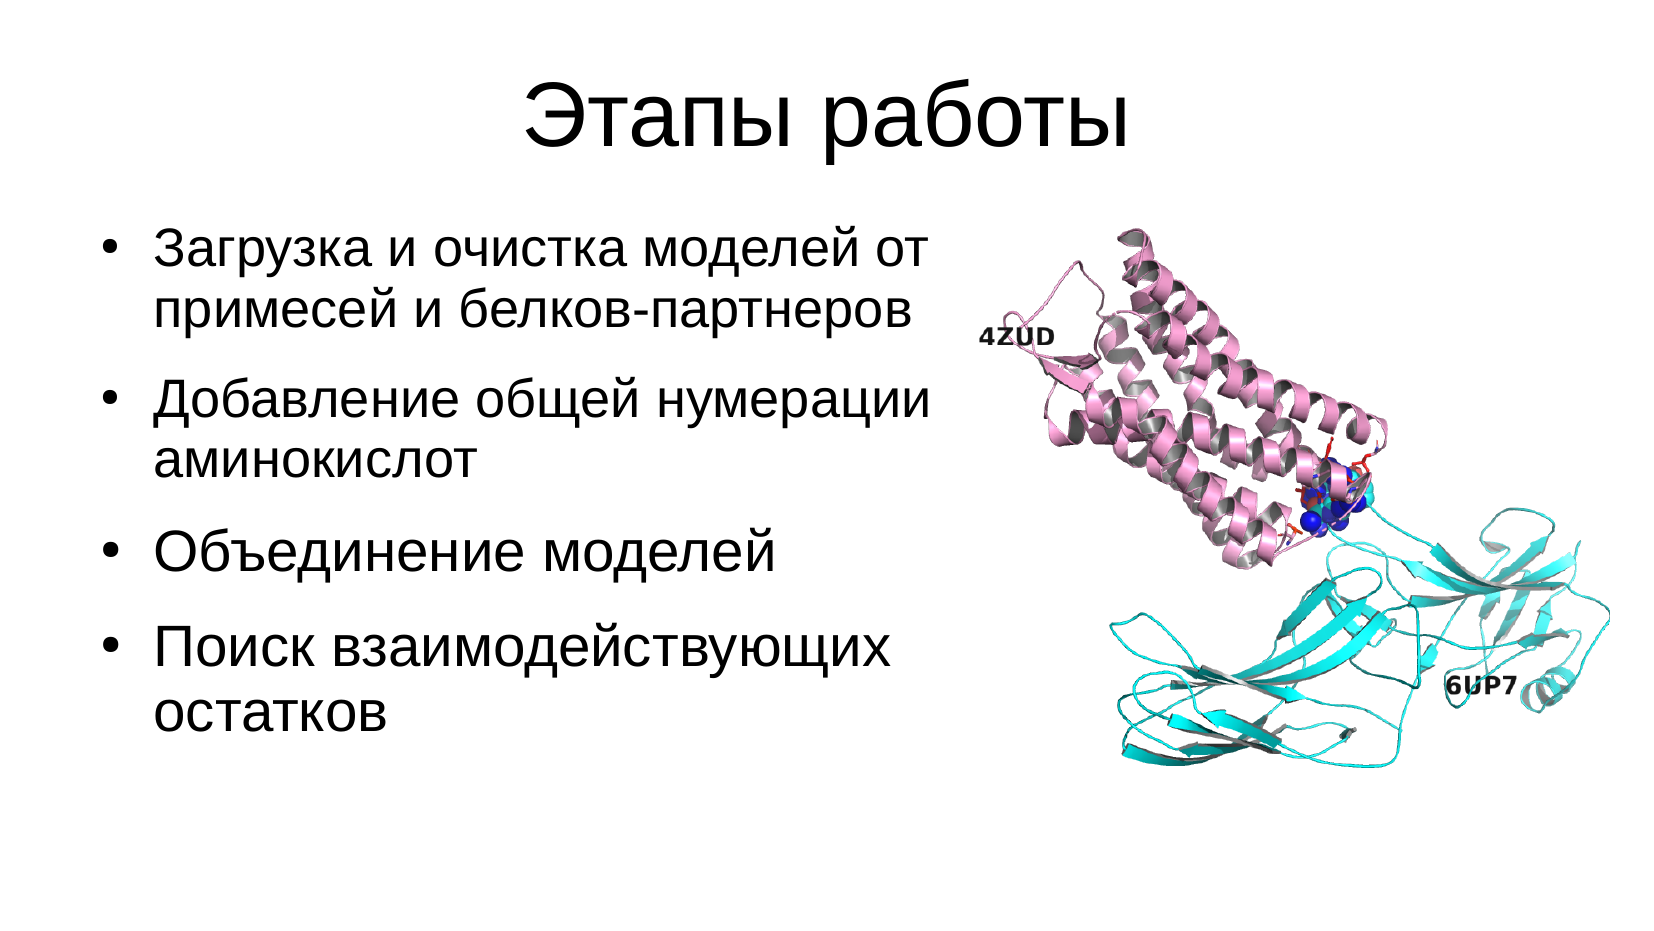

# Этапы работы
Загрузка и очистка моделей от примесей и белков-партнеров
Добавление общей нумерации аминокислот
Объединение моделей
Поиск взаимодействующих остатков